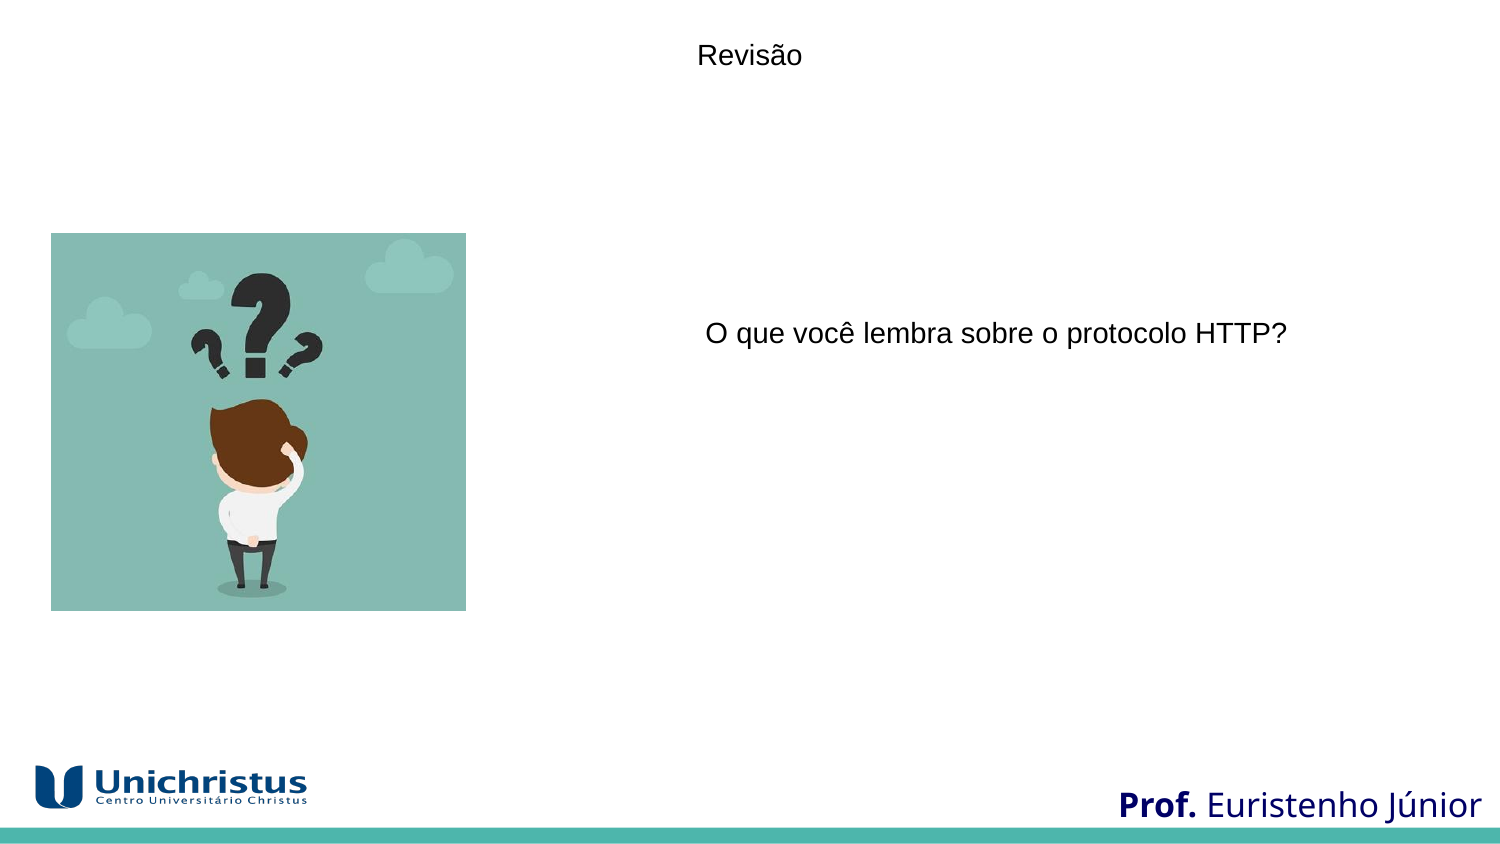

# Revisão
O que você lembra sobre o protocolo HTTP?
Prof. Euristenho Júnior